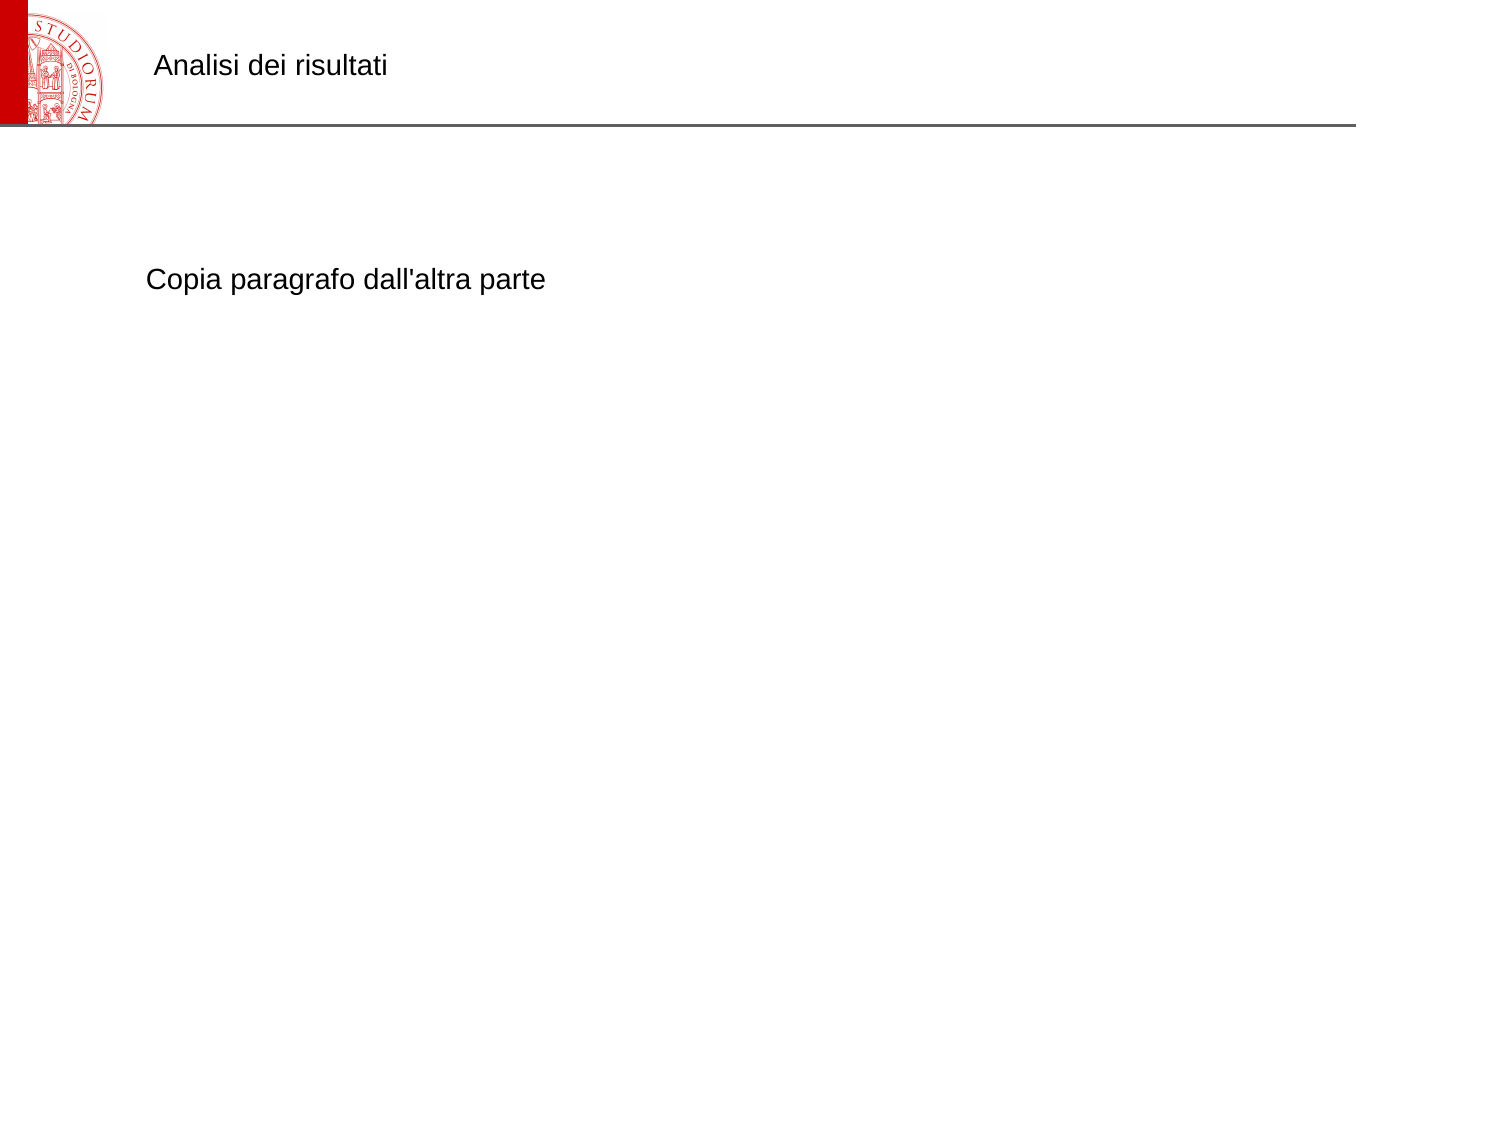

# Analisi dei risultati
Copia paragrafo dall'altra parte